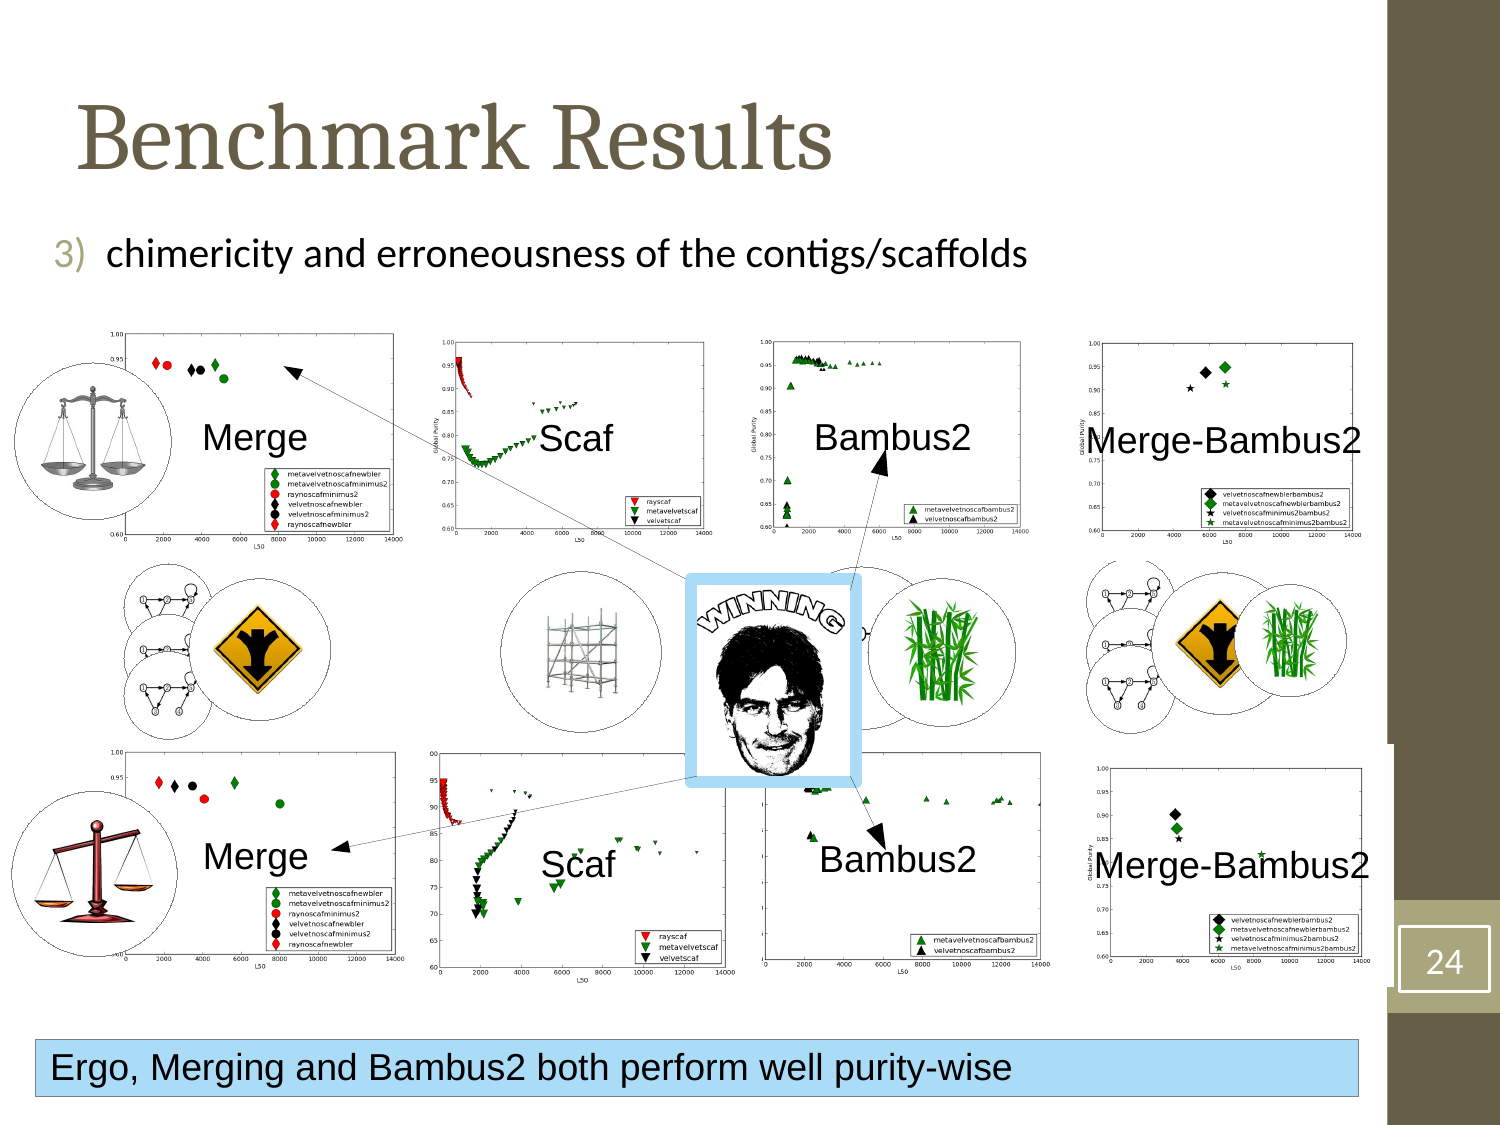

# Benchmark Results
chimericity and erroneousness of the contigs/scaﬀolds
Merge
Scaf
Bambus2
Merge-Bambus2
Merge
Scaf
Bambus2
Merge-Bambus2
24
Ergo, Merging and Bambus2 both perform well purity-wise